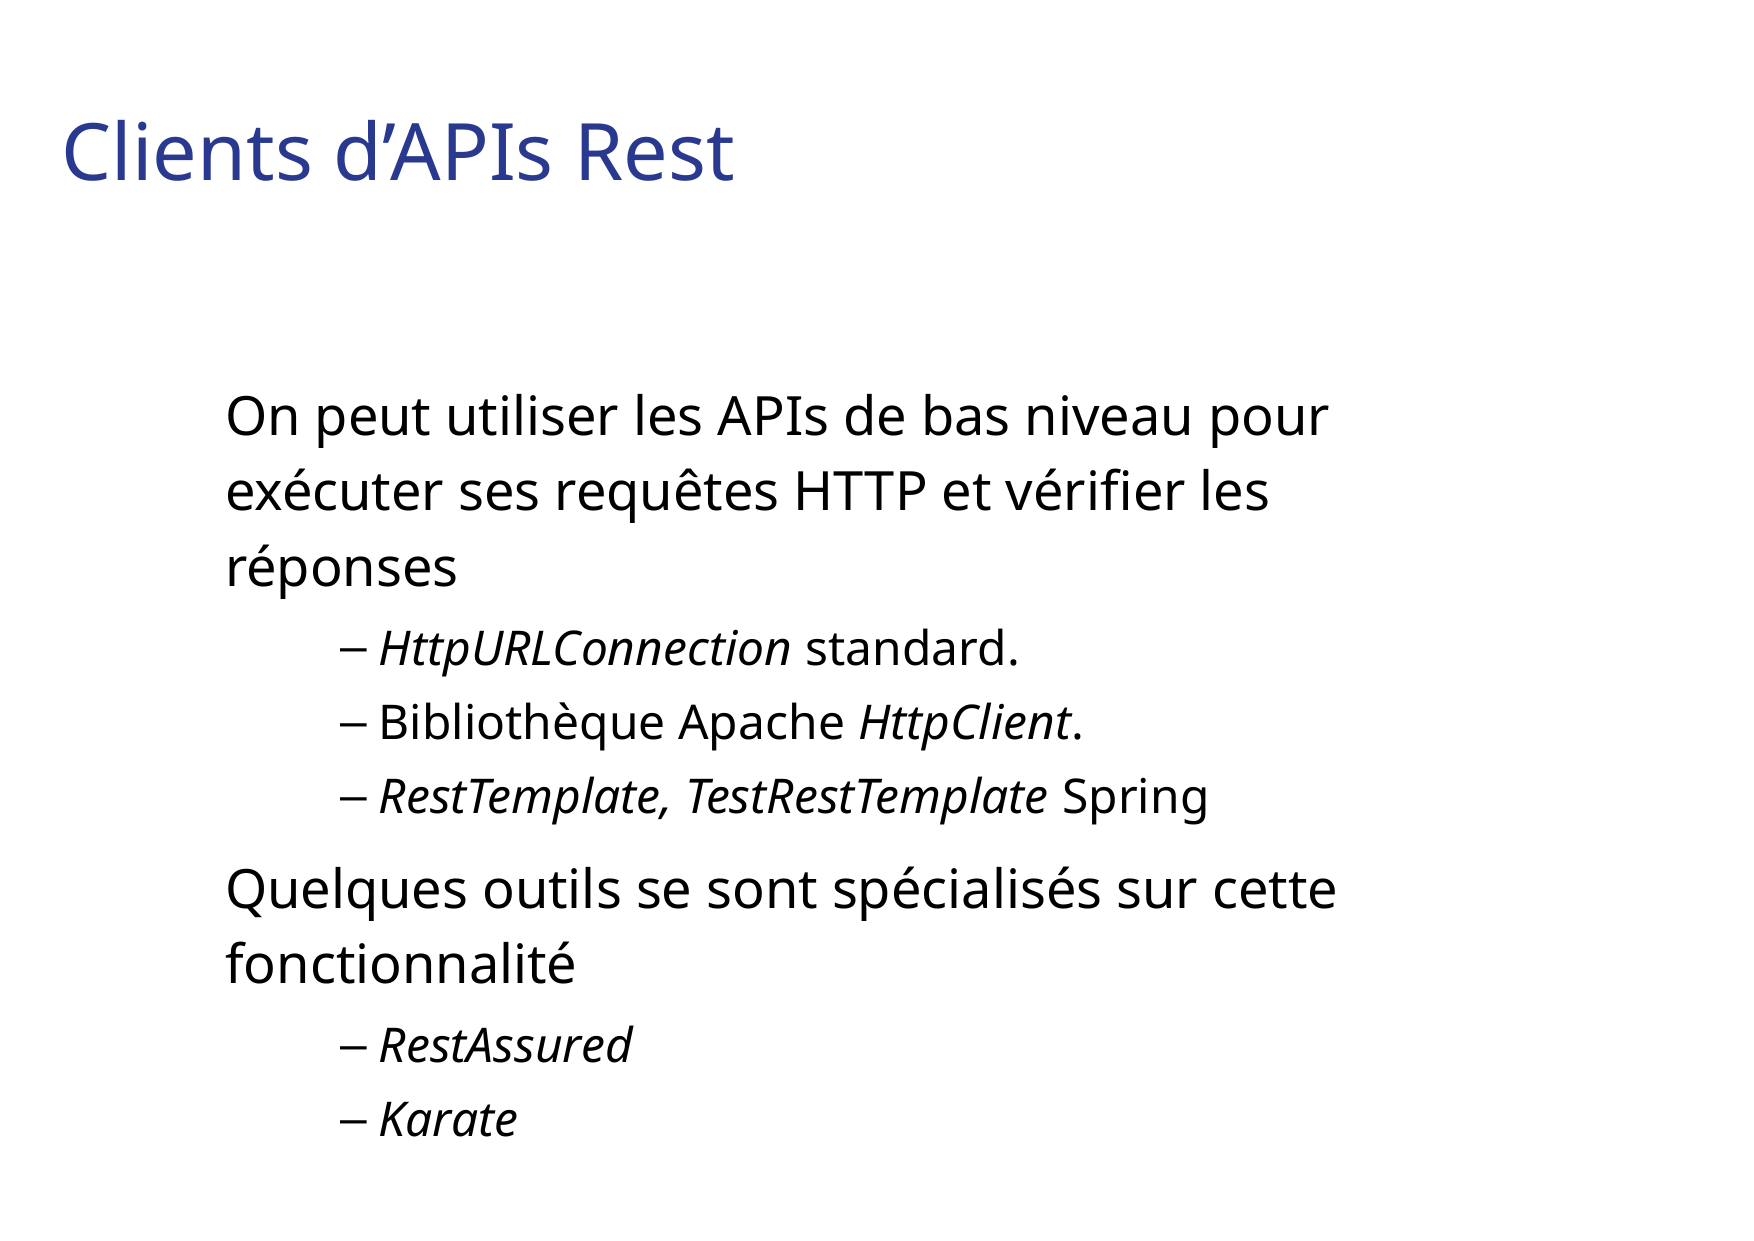

# Clients d’APIs Rest
On peut utiliser les APIs de bas niveau pour exécuter ses requêtes HTTP et vérifier les réponses
HttpURLConnection standard.
Bibliothèque Apache HttpClient.
RestTemplate, TestRestTemplate Spring
Quelques outils se sont spécialisés sur cette fonctionnalité
RestAssured
Karate